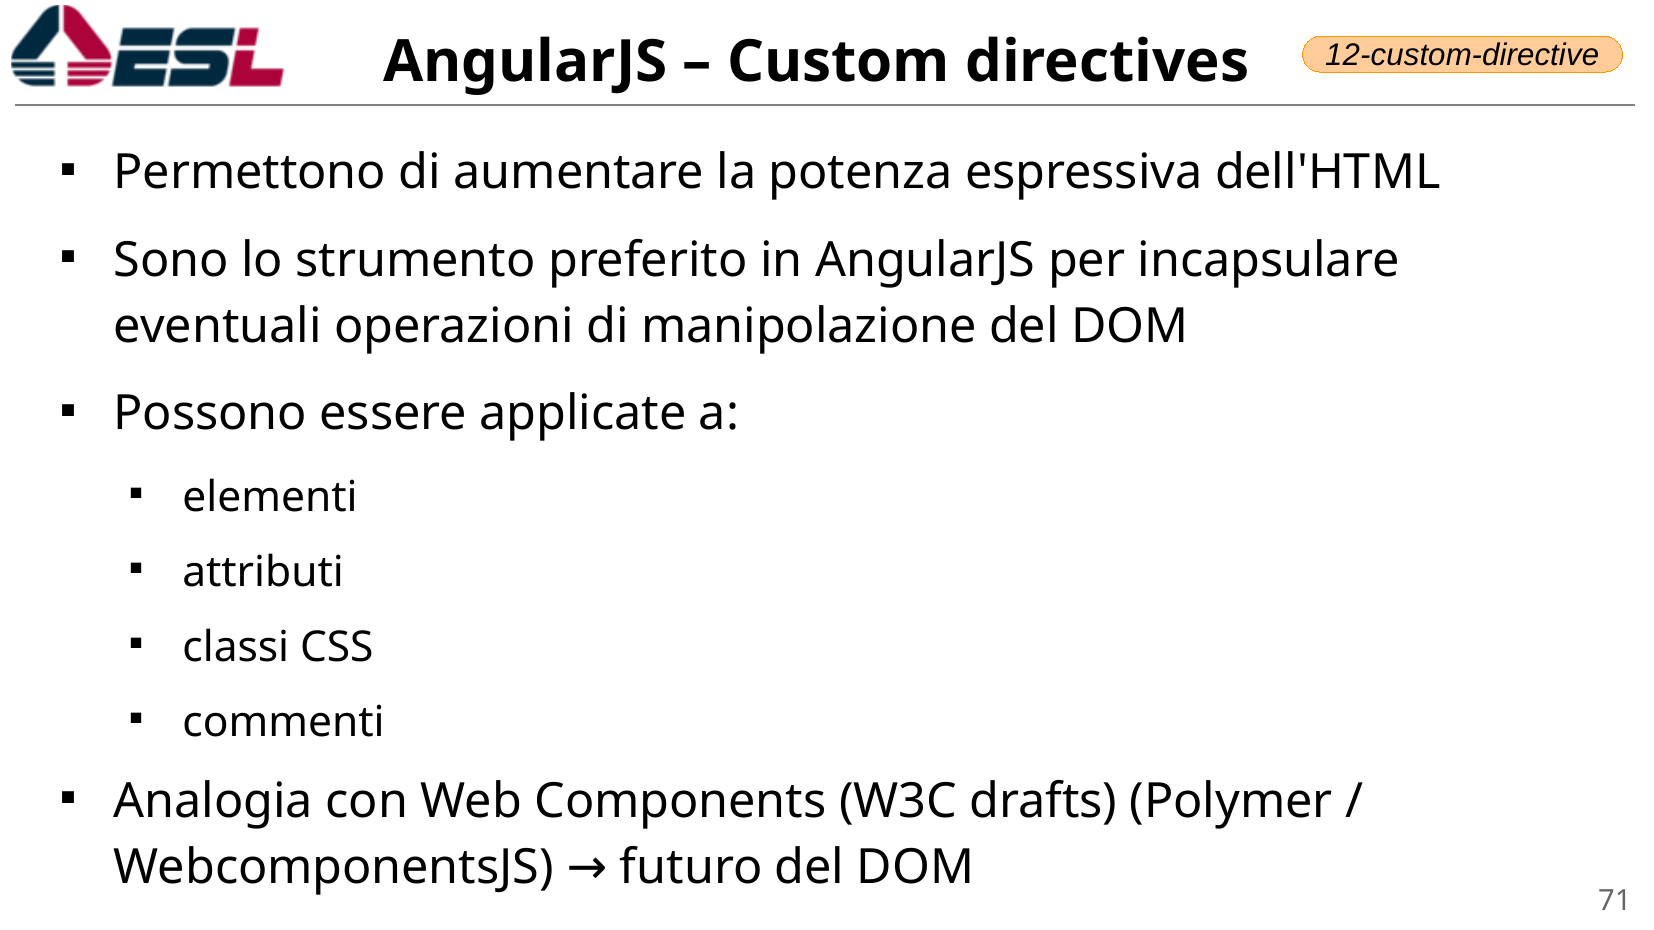

# AngularJS – Custom directives
12-custom-directive
Permettono di aumentare la potenza espressiva dell'HTML
Sono lo strumento preferito in AngularJS per incapsulare eventuali operazioni di manipolazione del DOM
Possono essere applicate a:
elementi
attributi
classi CSS
commenti
Analogia con Web Components (W3C drafts) (Polymer / WebcomponentsJS) → futuro del DOM